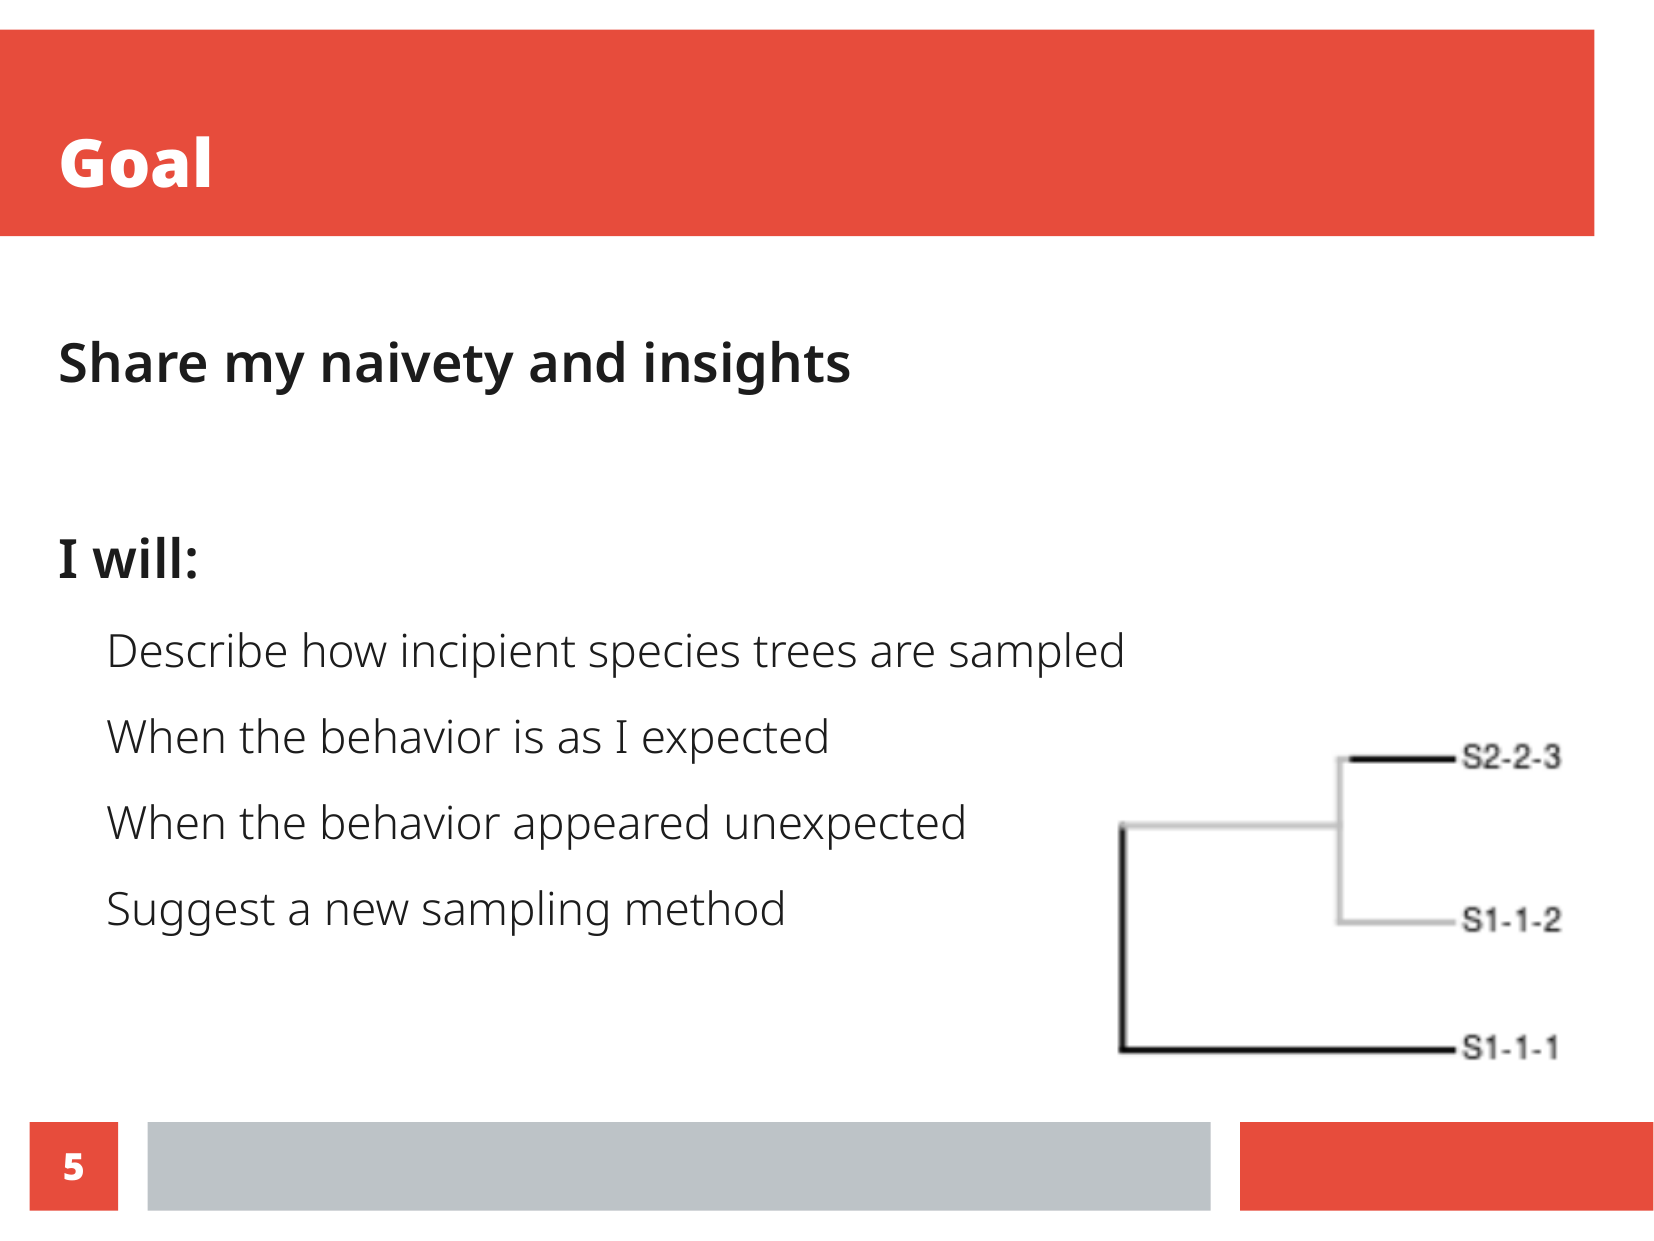

# Goal
Share my naivety and insights
I will:
Describe how incipient species trees are sampled
When the behavior is as I expected
When the behavior appeared unexpected
Suggest a new sampling method
5